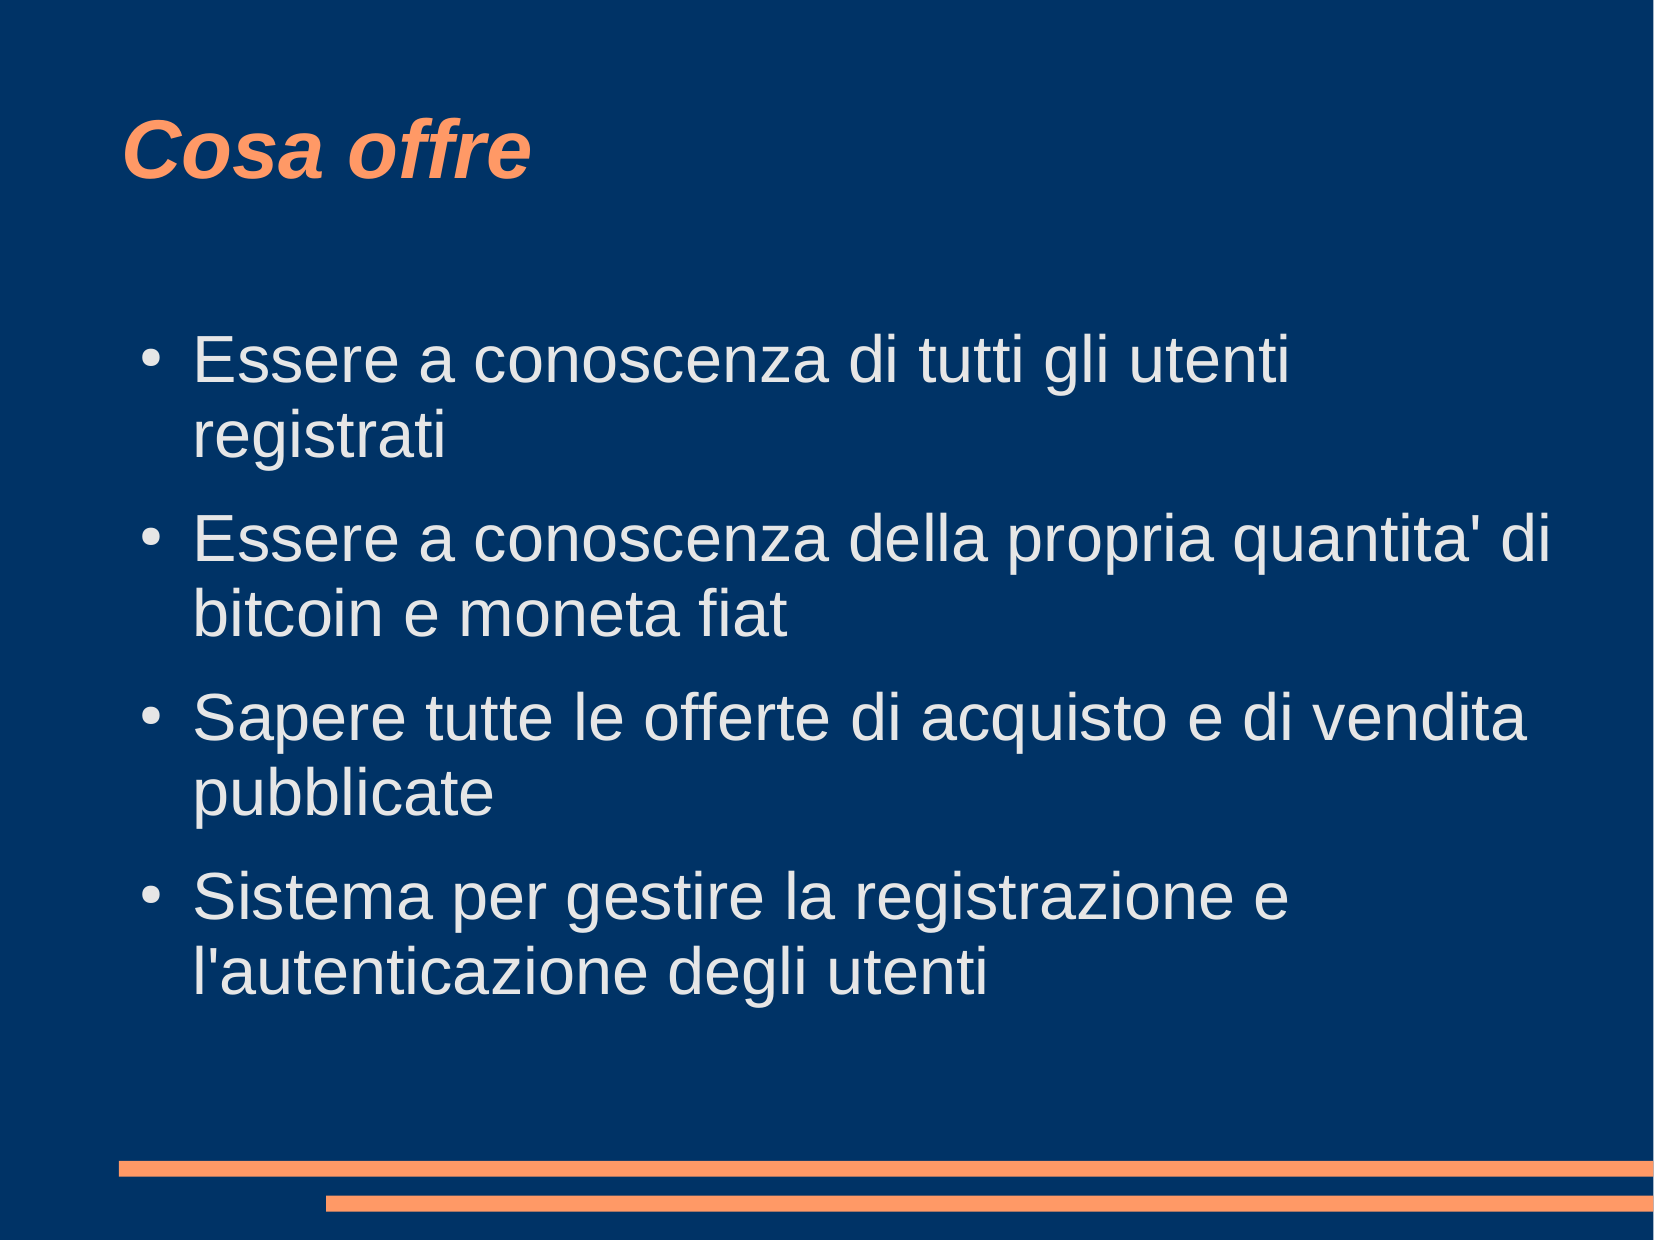

# Cosa offre
Essere a conoscenza di tutti gli utenti registrati
Essere a conoscenza della propria quantita' di bitcoin e moneta fiat
Sapere tutte le offerte di acquisto e di vendita pubblicate
Sistema per gestire la registrazione e l'autenticazione degli utenti